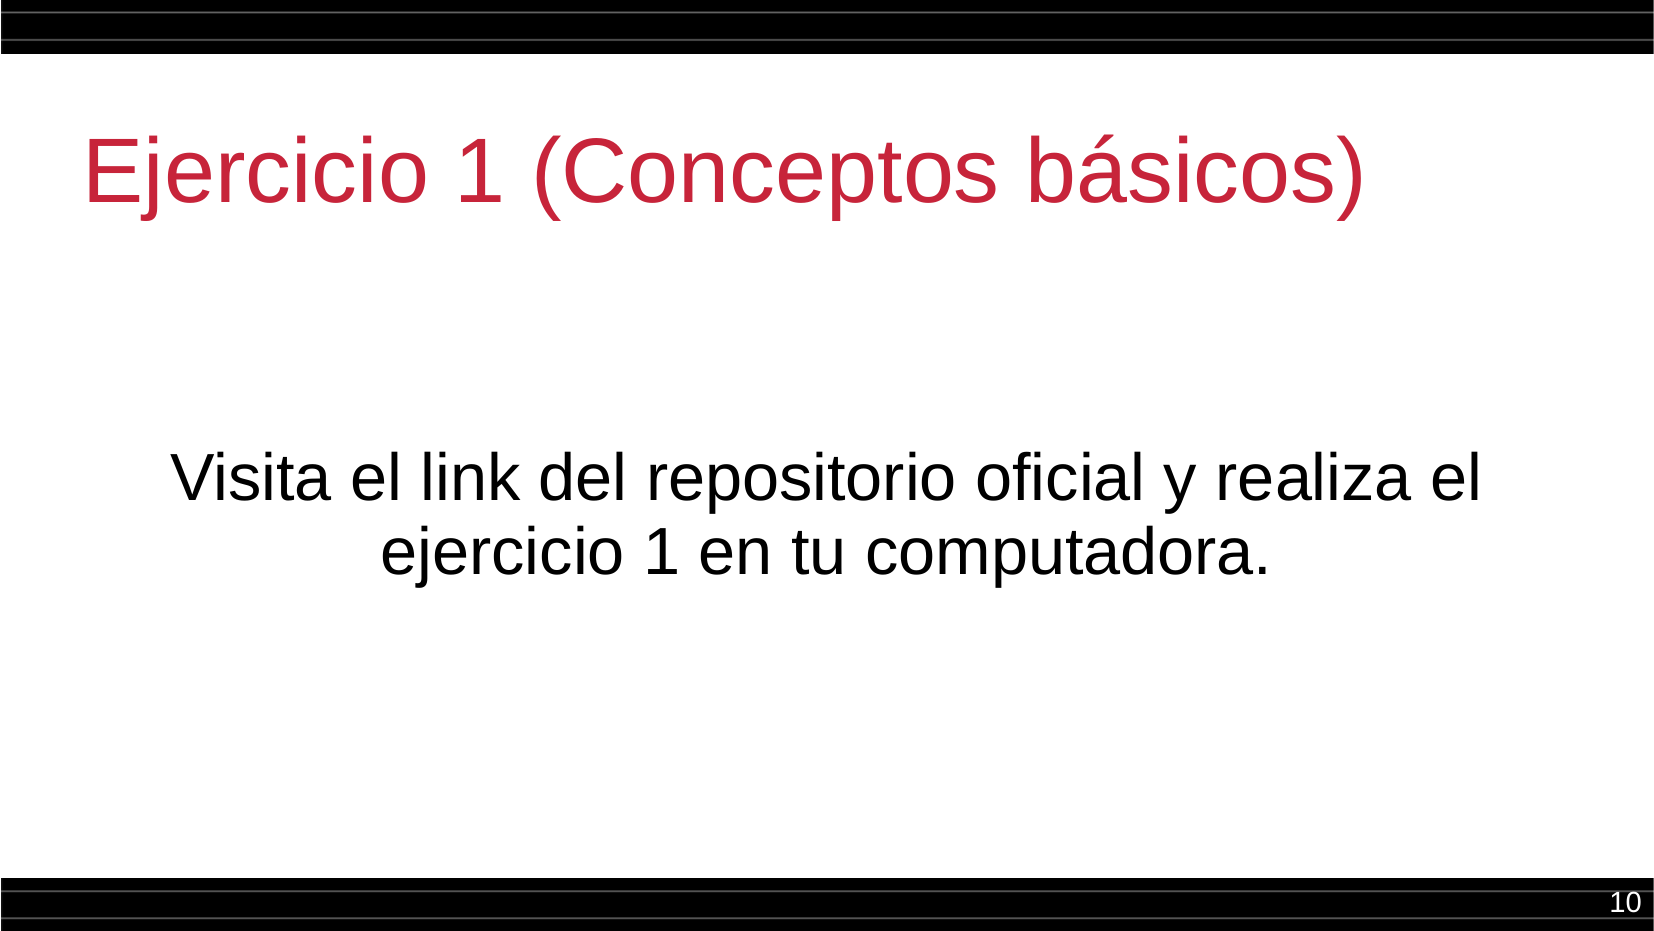

# Ejercicio 1 (Conceptos básicos)
Visita el link del repositorio oficial y realiza el ejercicio 1 en tu computadora.